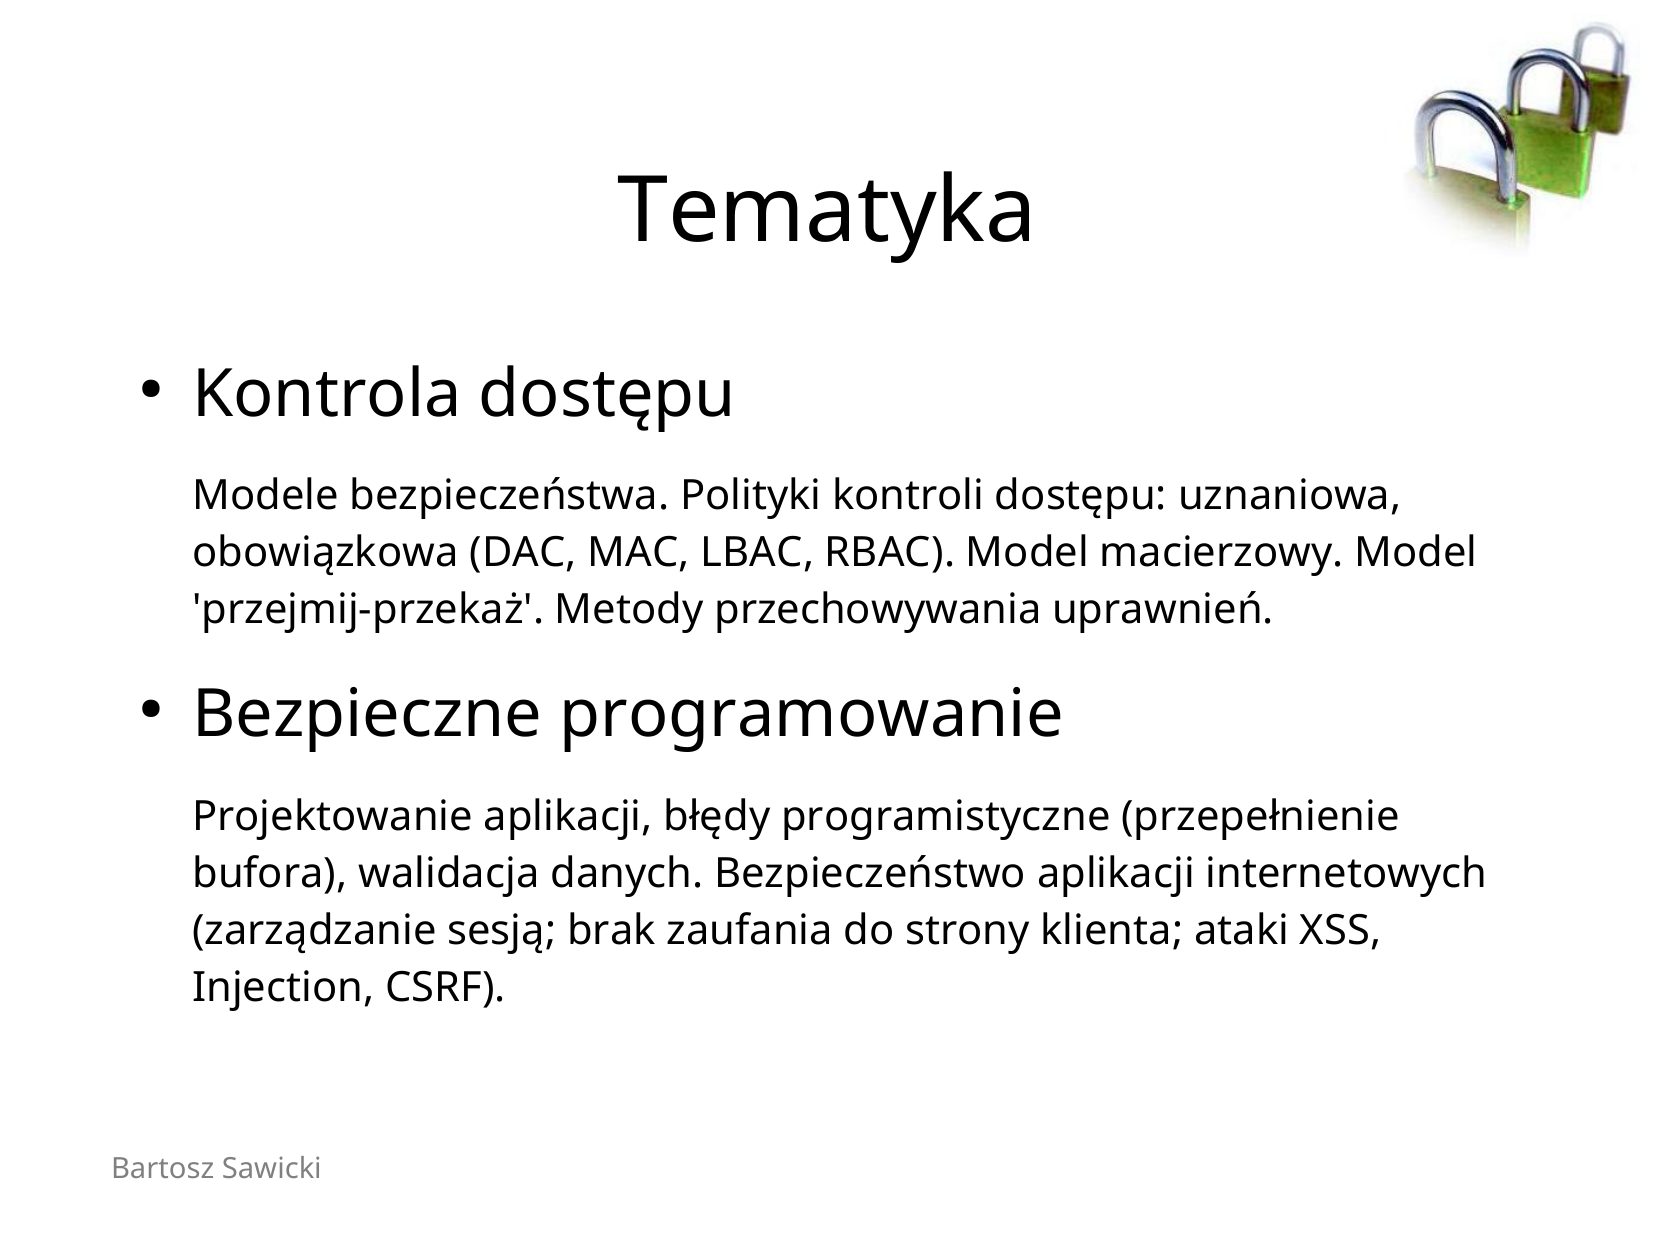

# Tematyka
Kontrola dostępu
Modele bezpieczeństwa. Polityki kontroli dostępu: uznaniowa, obowiązkowa (DAC, MAC, LBAC, RBAC). Model macierzowy. Model 'przejmij-przekaż'. Metody przechowywania uprawnień.
Bezpieczne programowanie
Projektowanie aplikacji, błędy programistyczne (przepełnienie bufora), walidacja danych. Bezpieczeństwo aplikacji internetowych (zarządzanie sesją; brak zaufania do strony klienta; ataki XSS, Injection, CSRF).